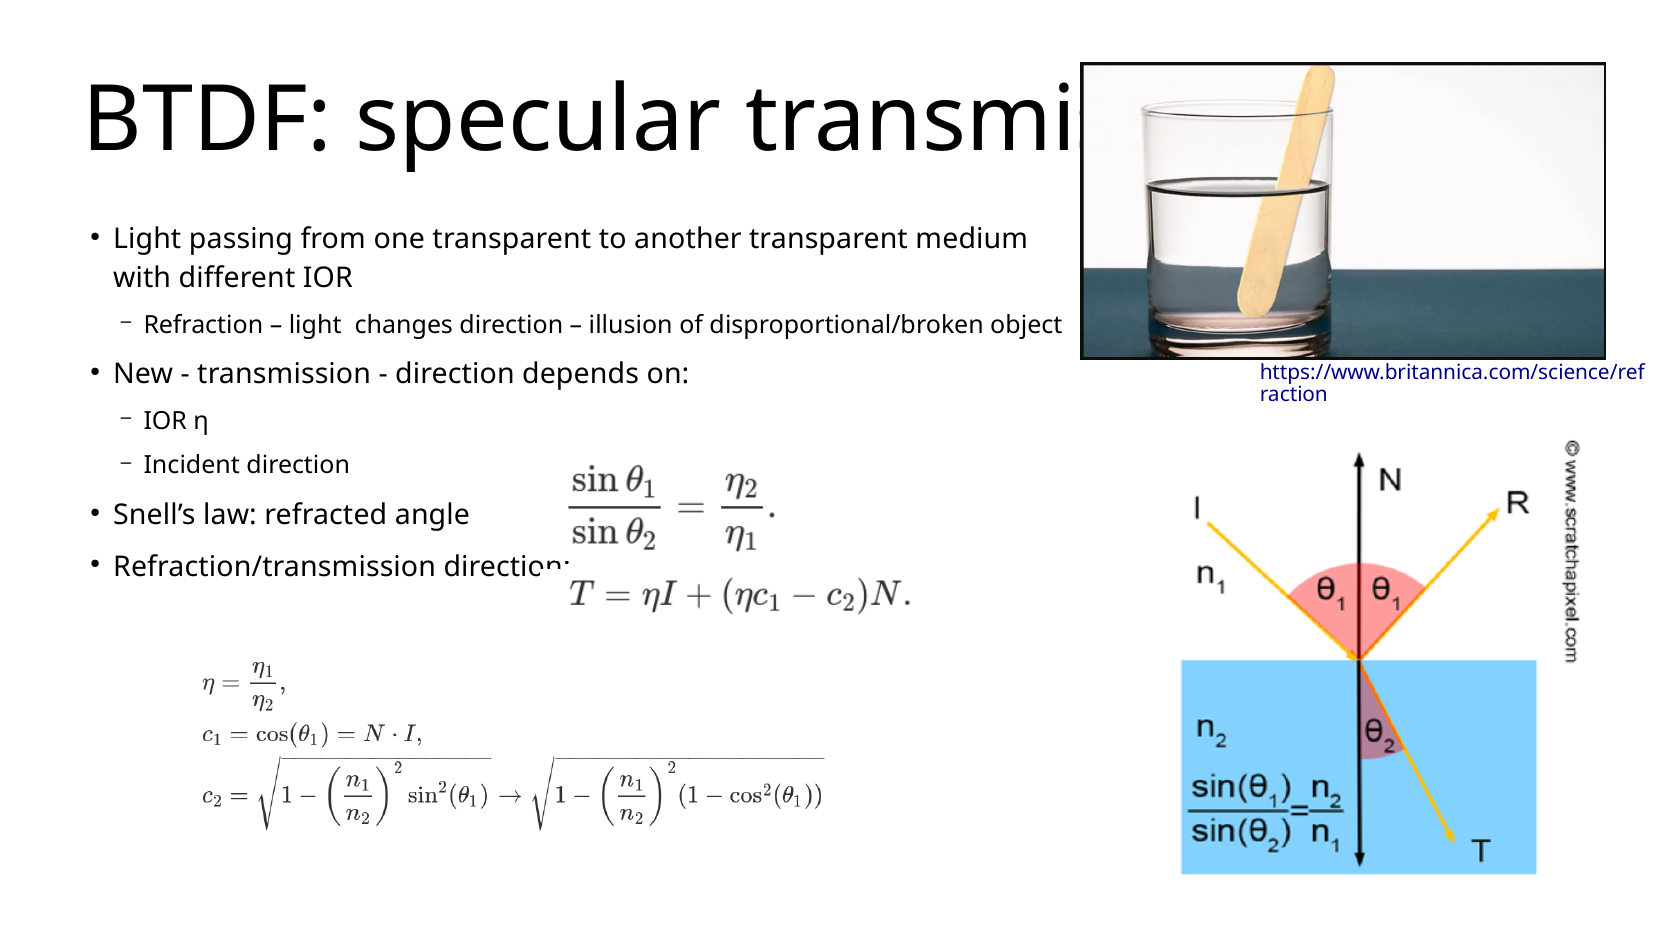

# BTDF: specular transmission
Light passing from one transparent to another transparent medium with different IOR
Refraction – light changes direction – illusion of disproportional/broken object
New - transmission - direction depends on:
IOR η
Incident direction
Snell’s law: refracted angle
Refraction/transmission direction:
https://www.britannica.com/science/refraction